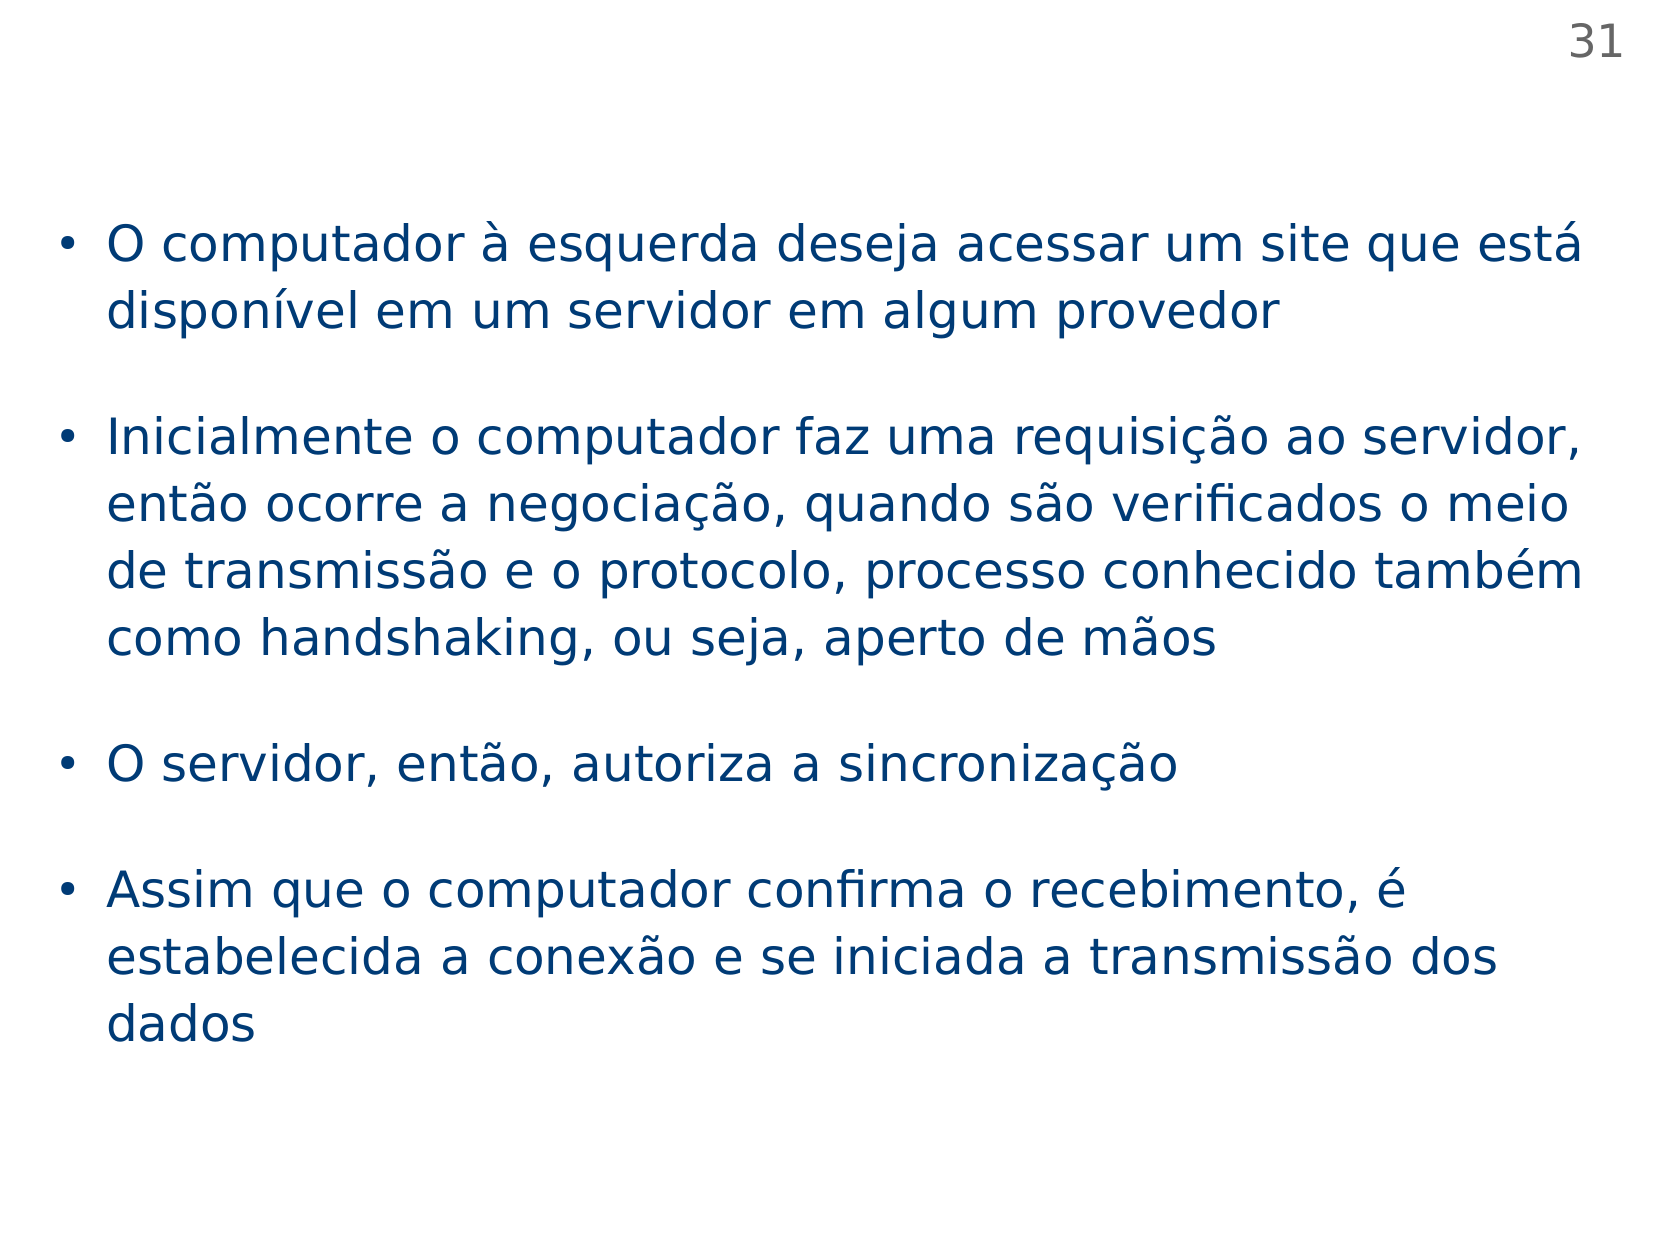

31
#
O computador à esquerda deseja acessar um site que está disponível em um servidor em algum provedor
Inicialmente o computador faz uma requisição ao servidor, então ocorre a negociação, quando são verificados o meio de transmissão e o protocolo, processo conhecido também como handshaking, ou seja, aperto de mãos
O servidor, então, autoriza a sincronização
Assim que o computador confirma o recebimento, é estabelecida a conexão e se iniciada a transmissão dos dados